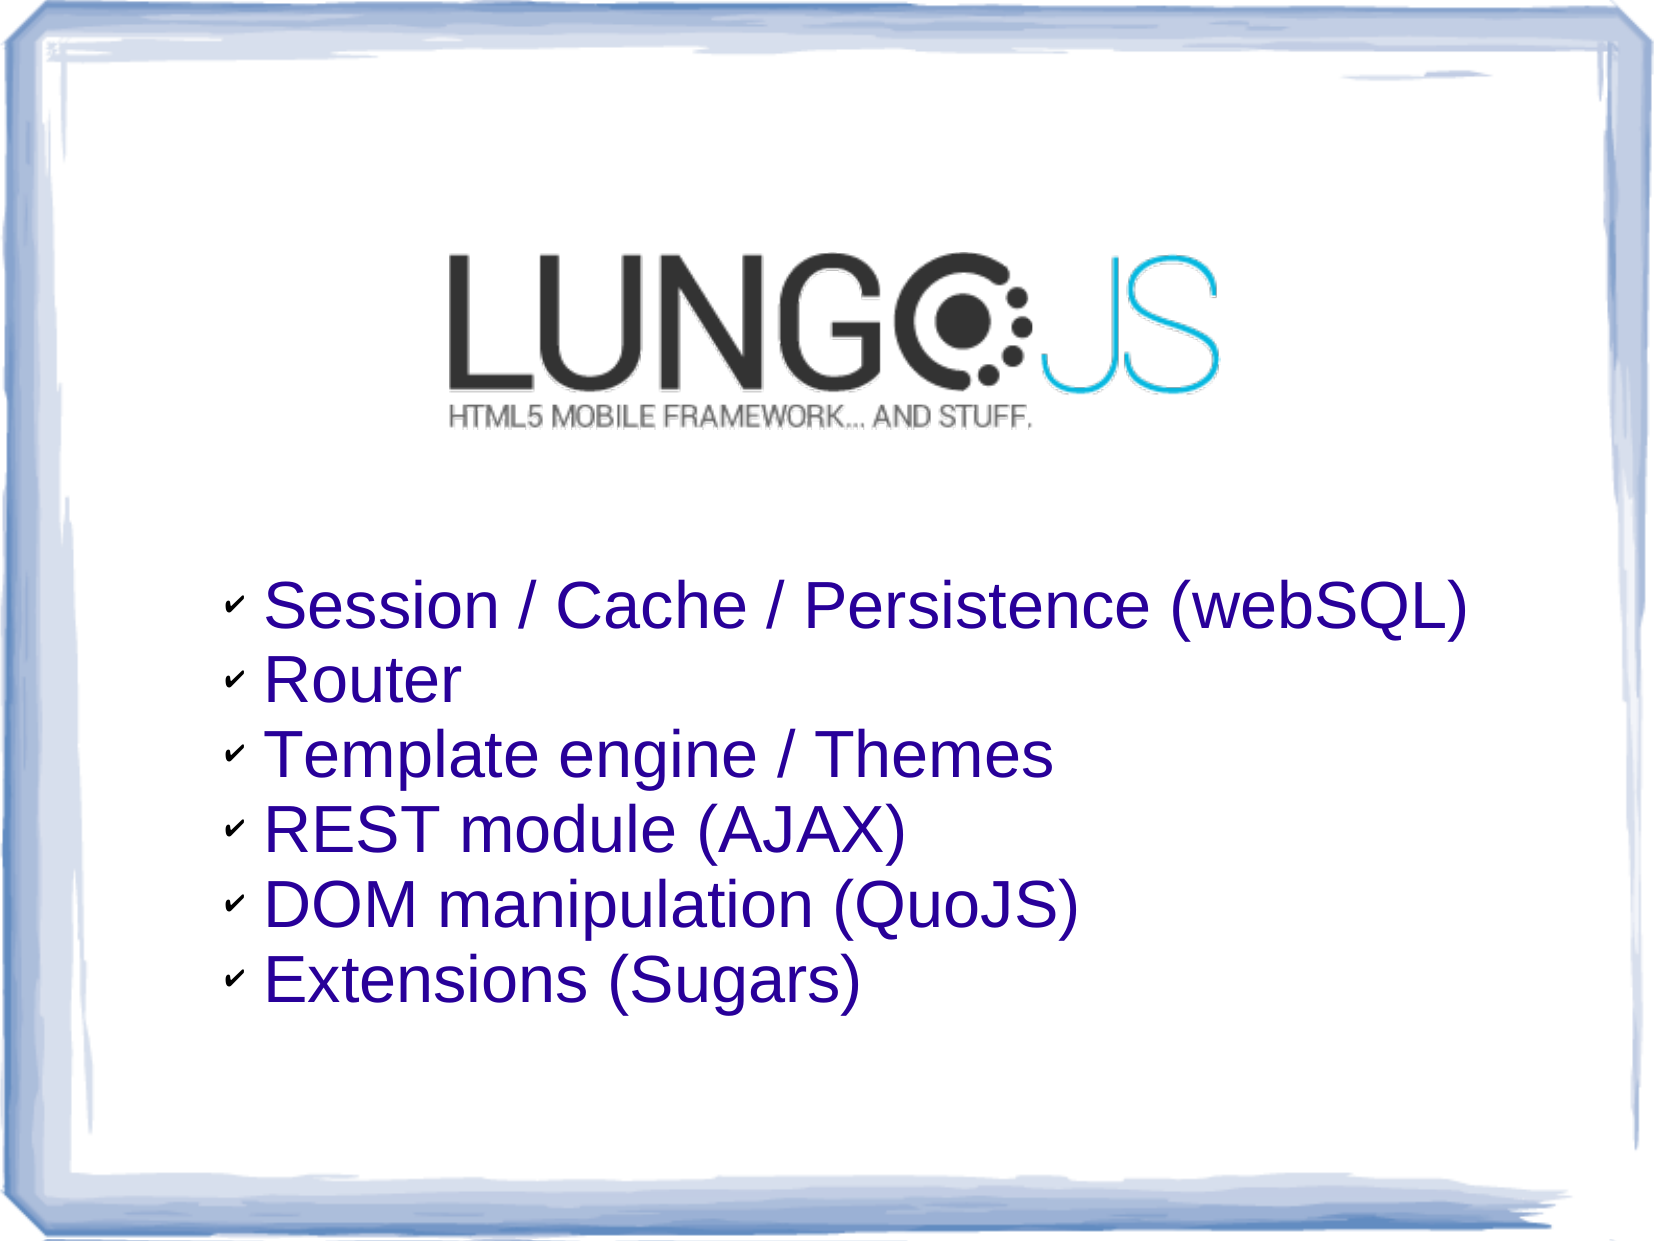

# Session / Cache / Persistence (webSQL)
 Router
 Template engine / Themes
 REST module (AJAX)
 DOM manipulation (QuoJS)
 Extensions (Sugars)